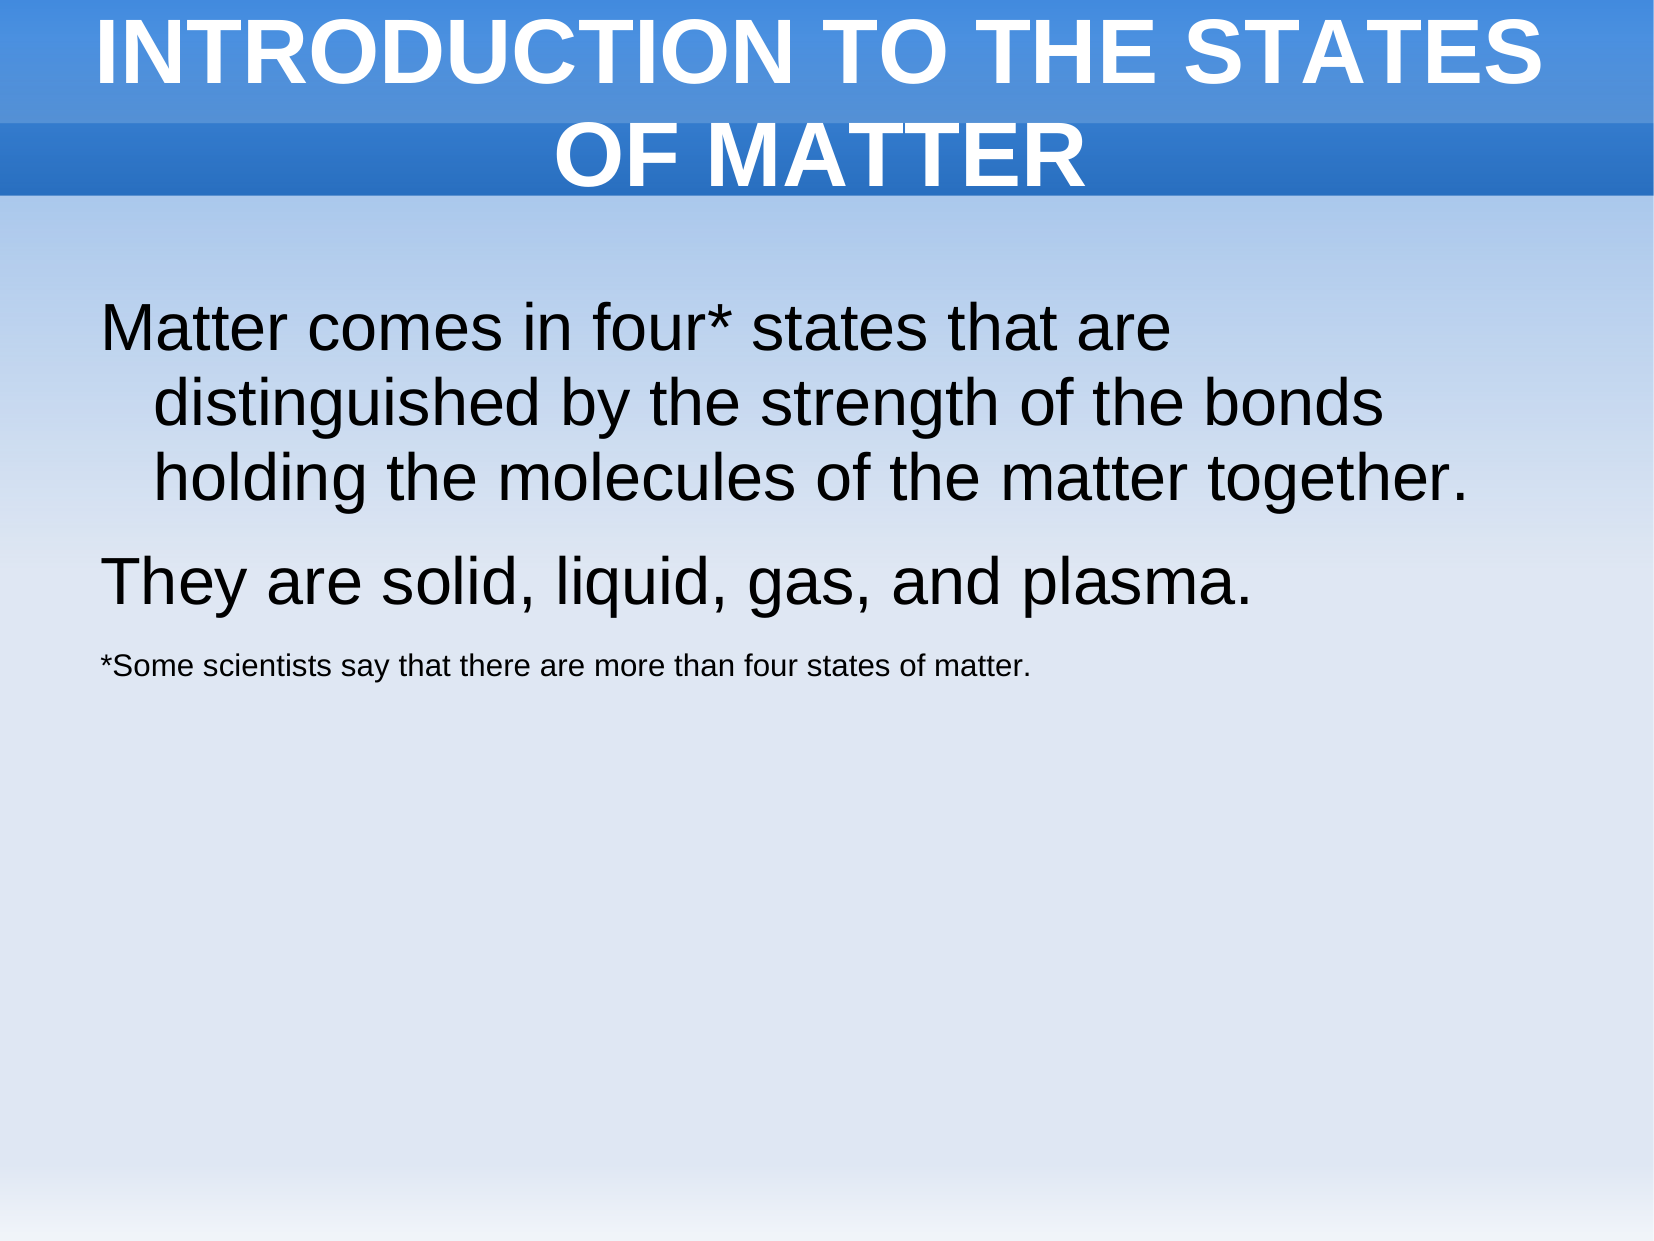

# INTRODUCTION TO THE STATES OF MATTER
Matter comes in four* states that are distinguished by the strength of the bonds holding the molecules of the matter together.
They are solid, liquid, gas, and plasma.
*Some scientists say that there are more than four states of matter.